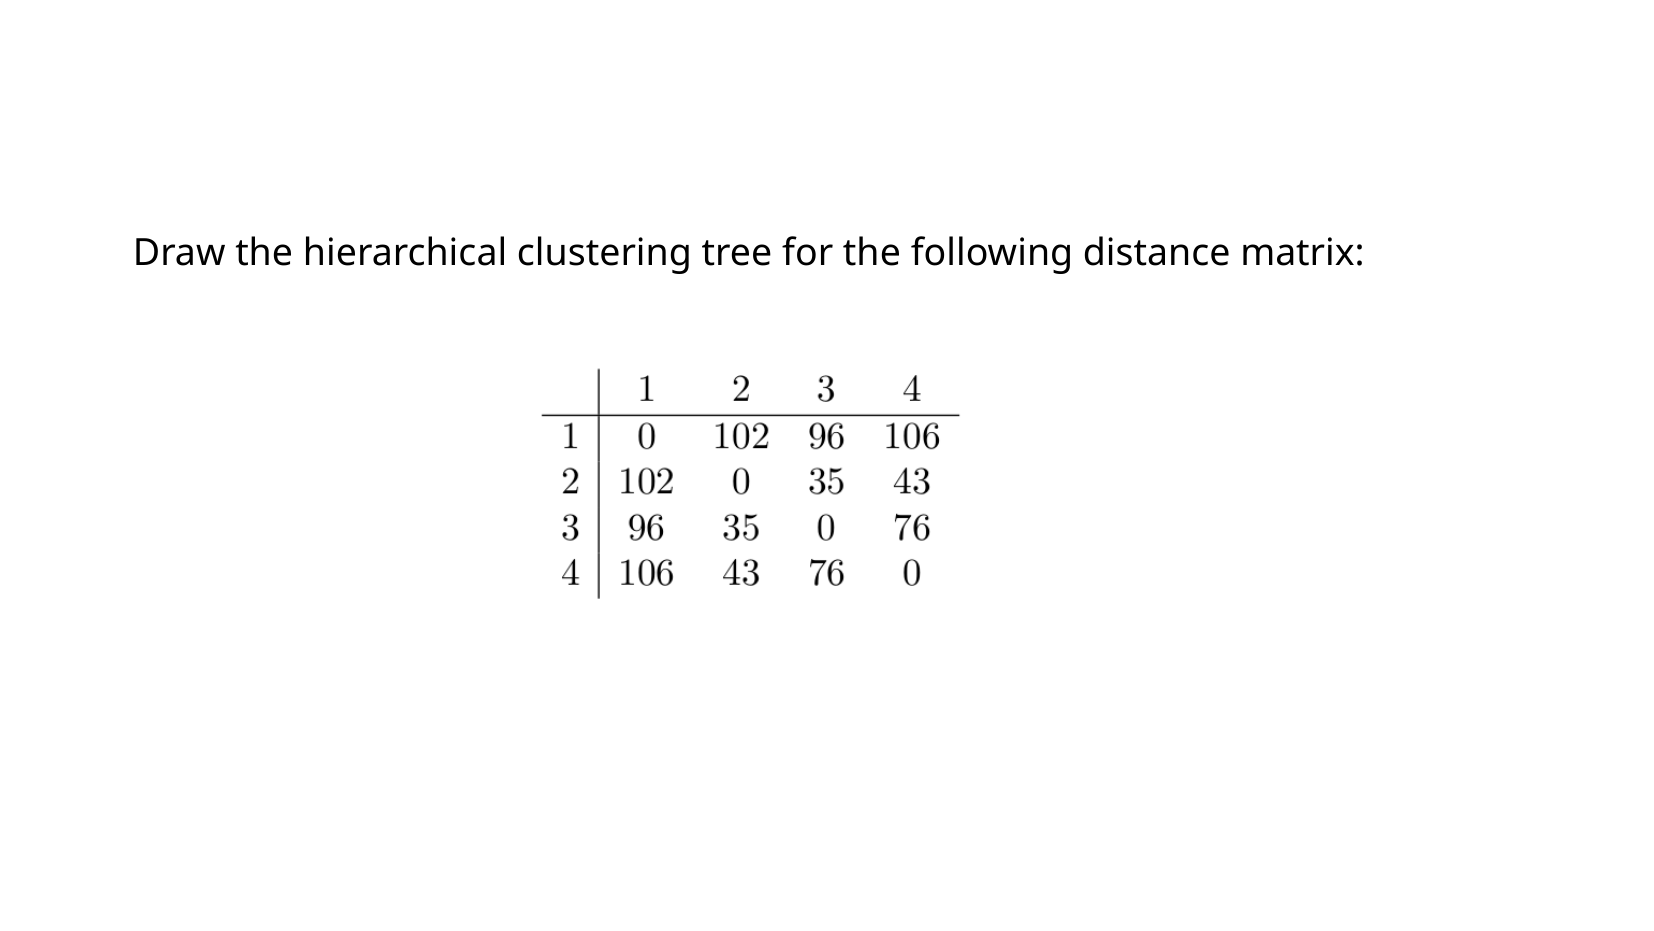

Draw the hierarchical clustering tree for the following distance matrix: